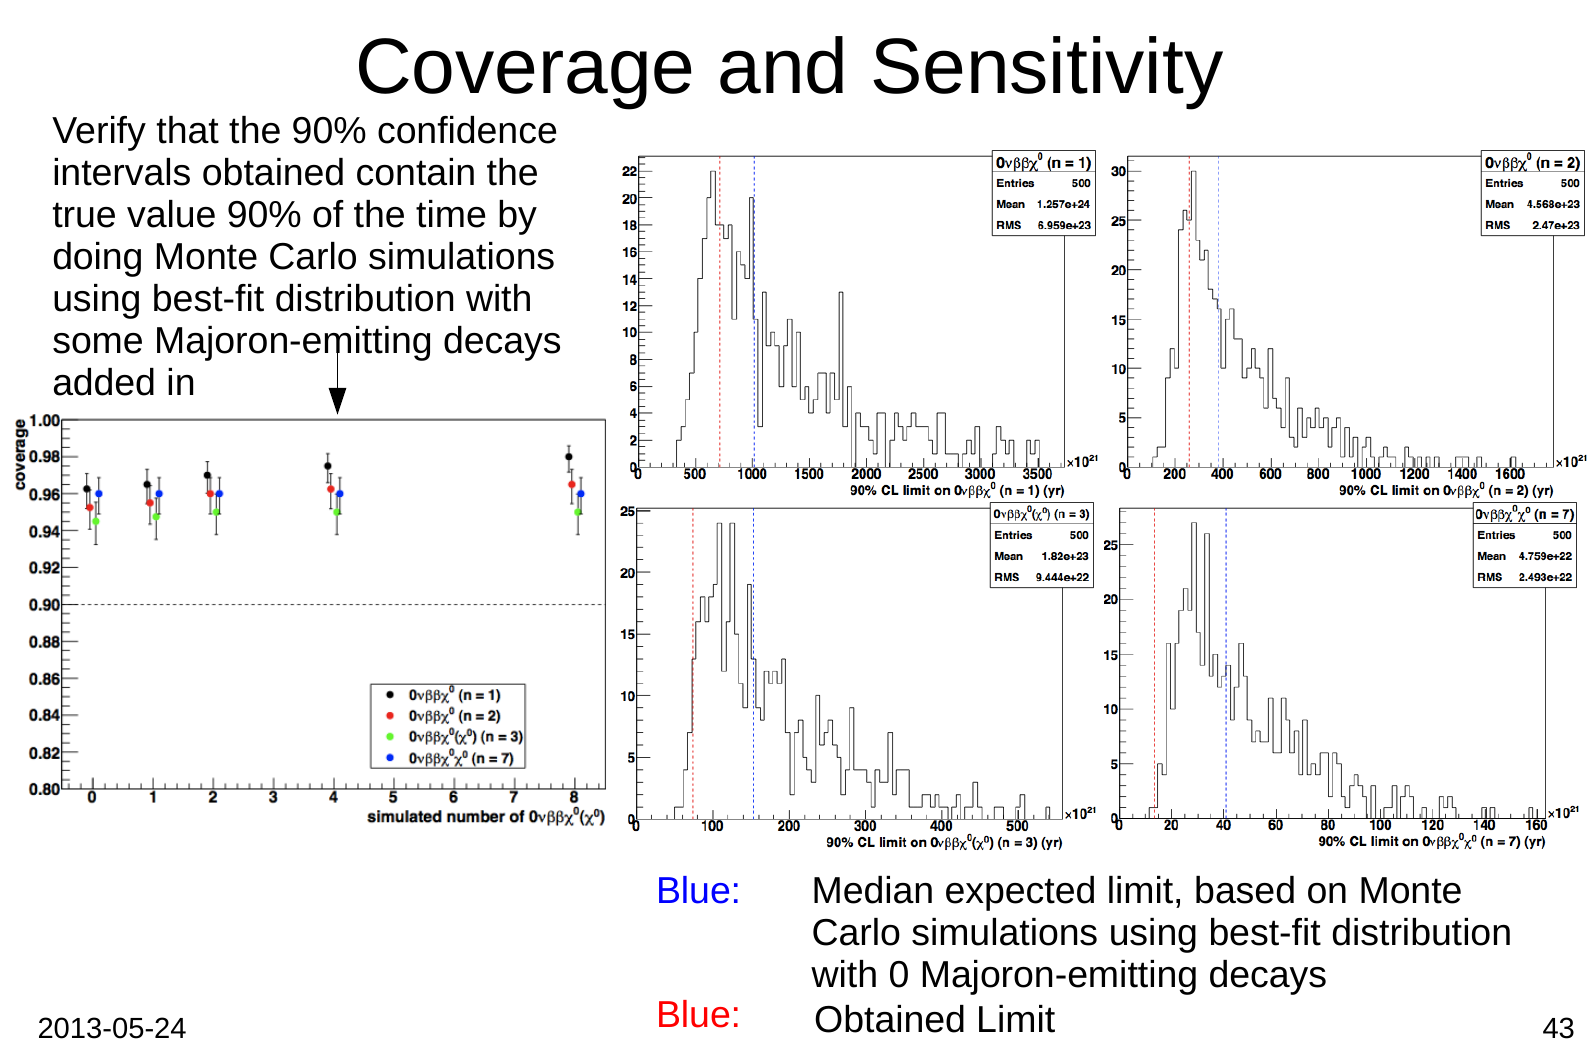

# Coverage and Sensitivity
Verify that the 90% confidence intervals obtained contain the true value 90% of the time by doing Monte Carlo simulations using best-fit distribution with some Majoron-emitting decays added in
Blue:
Median expected limit, based on Monte Carlo simulations using best-fit distribution with 0 Majoron-emitting decays
Blue:
Obtained Limit
2013-05-24
43